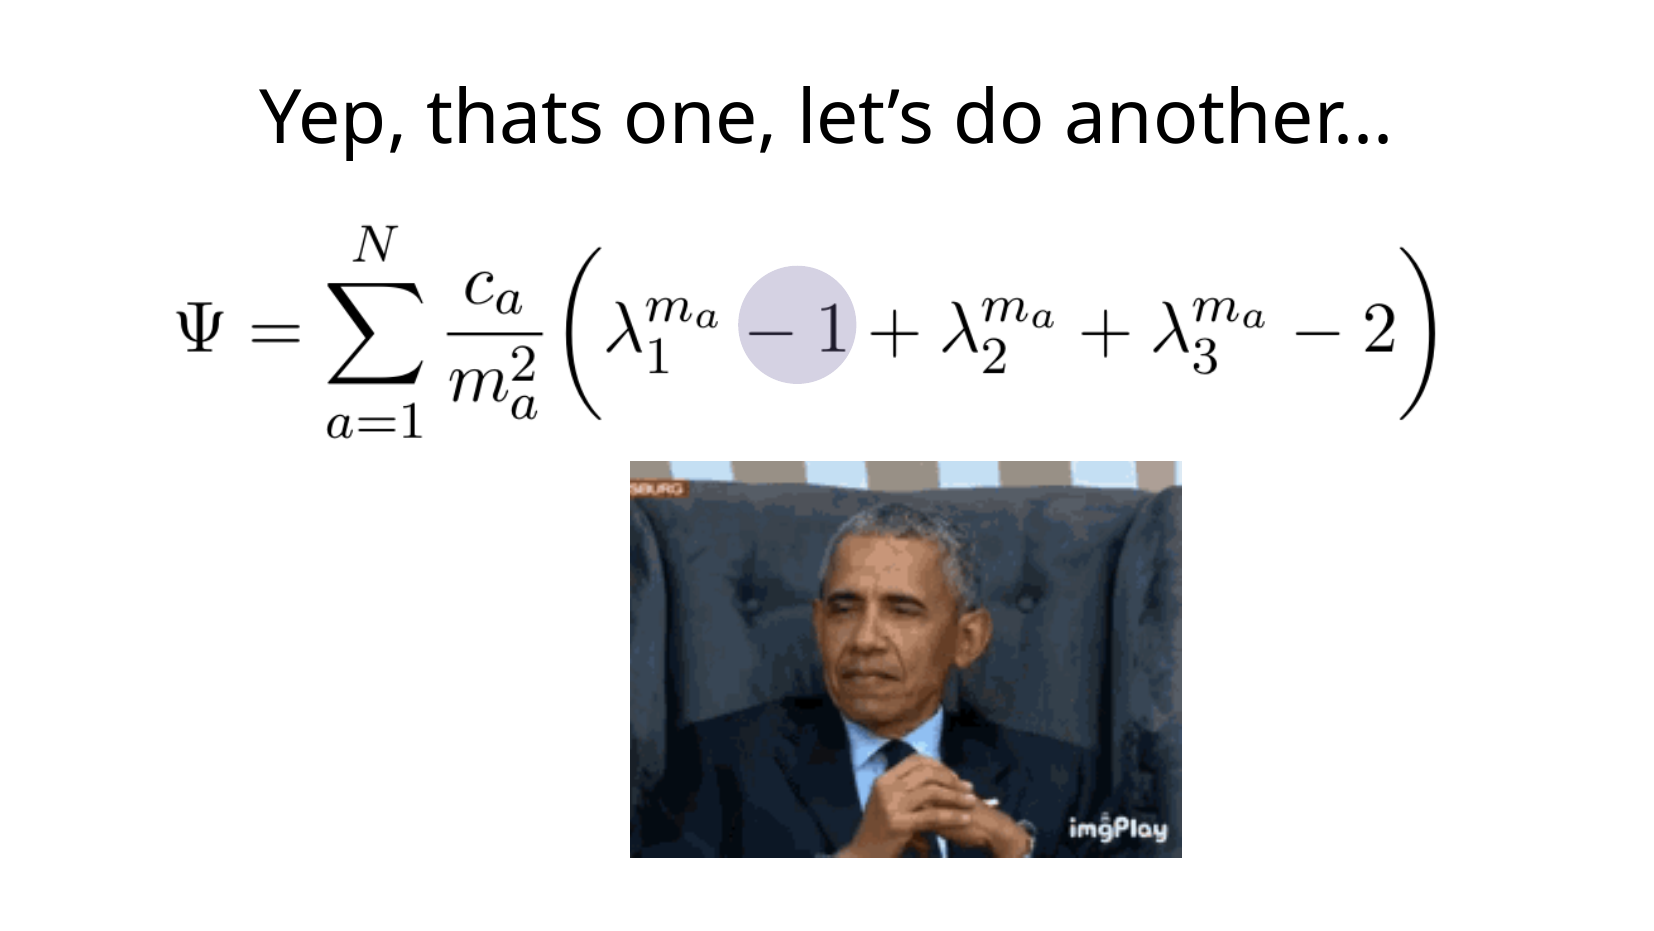

# Yep, thats one, let’s do another...